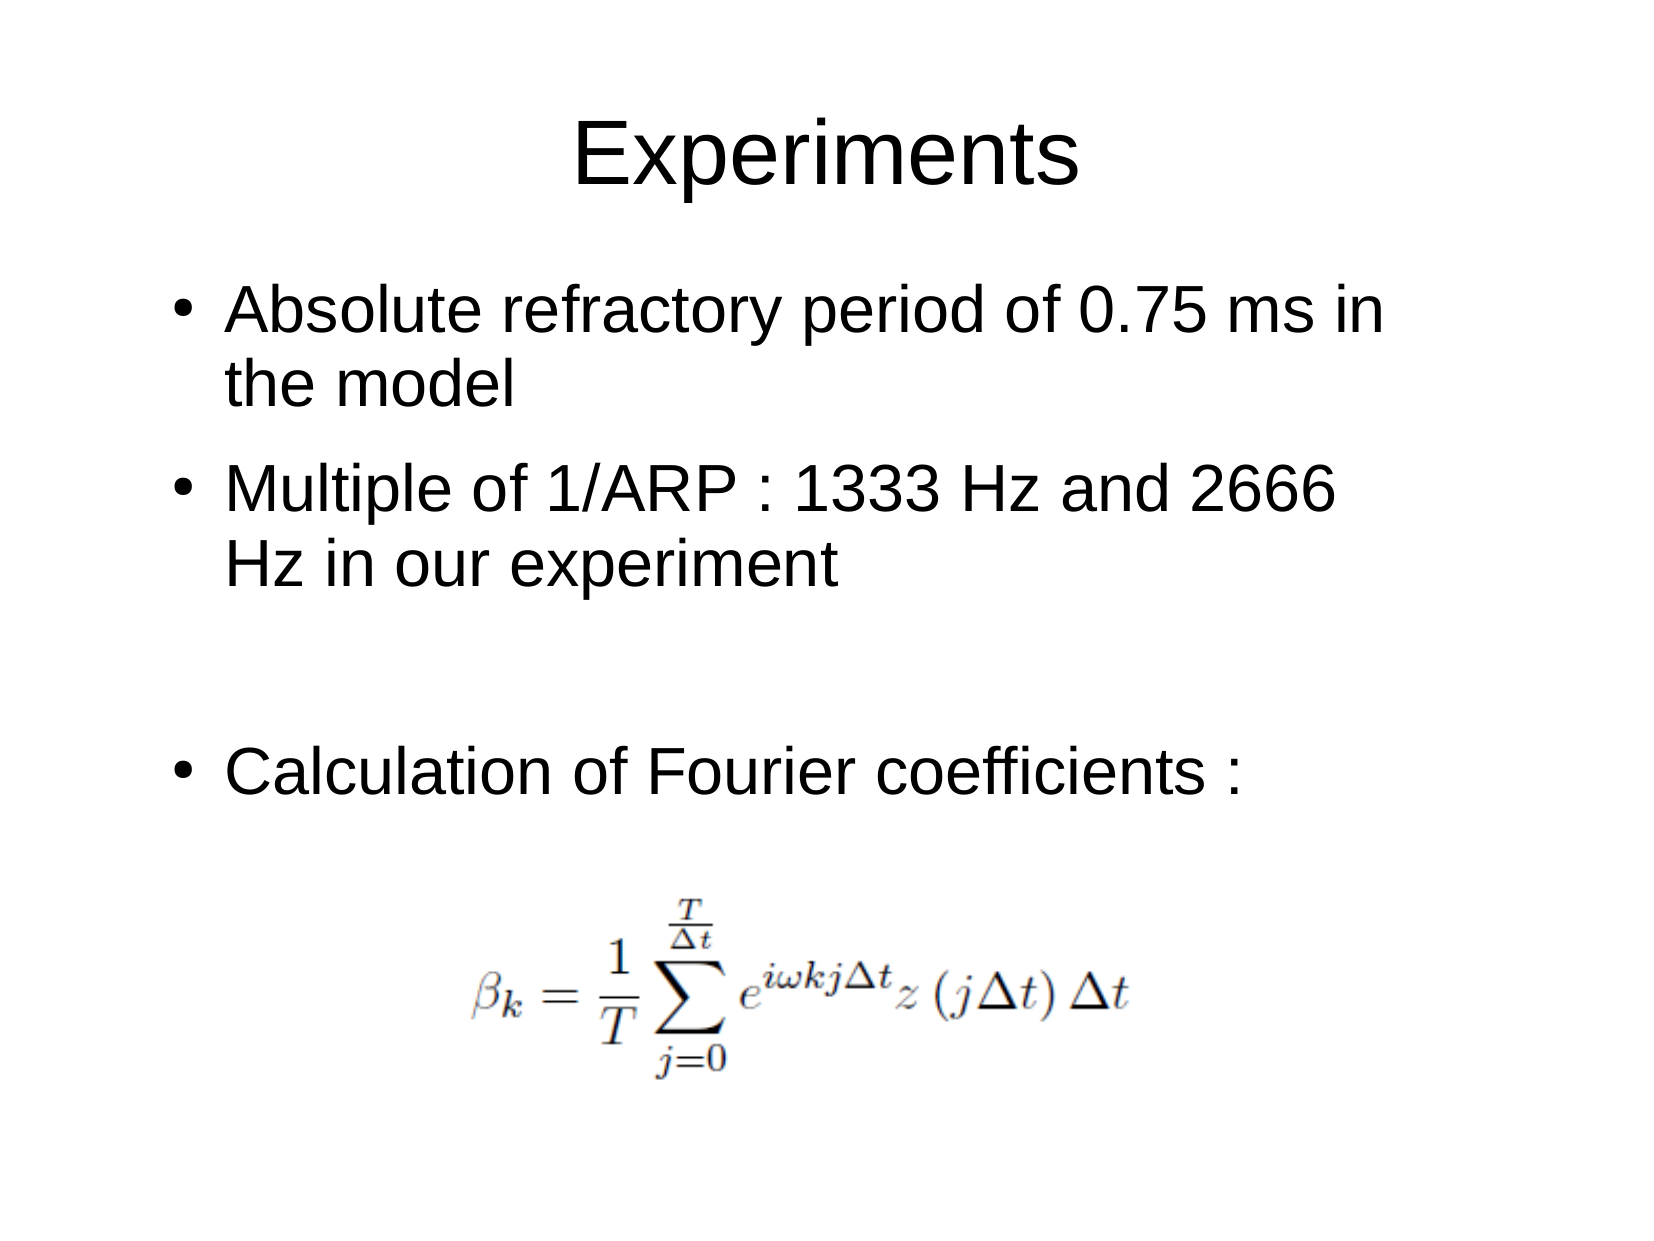

# Experiments
Absolute refractory period of 0.75 ms in the model
Multiple of 1/ARP : 1333 Hz and 2666 Hz in our experiment
Calculation of Fourier coefficients :